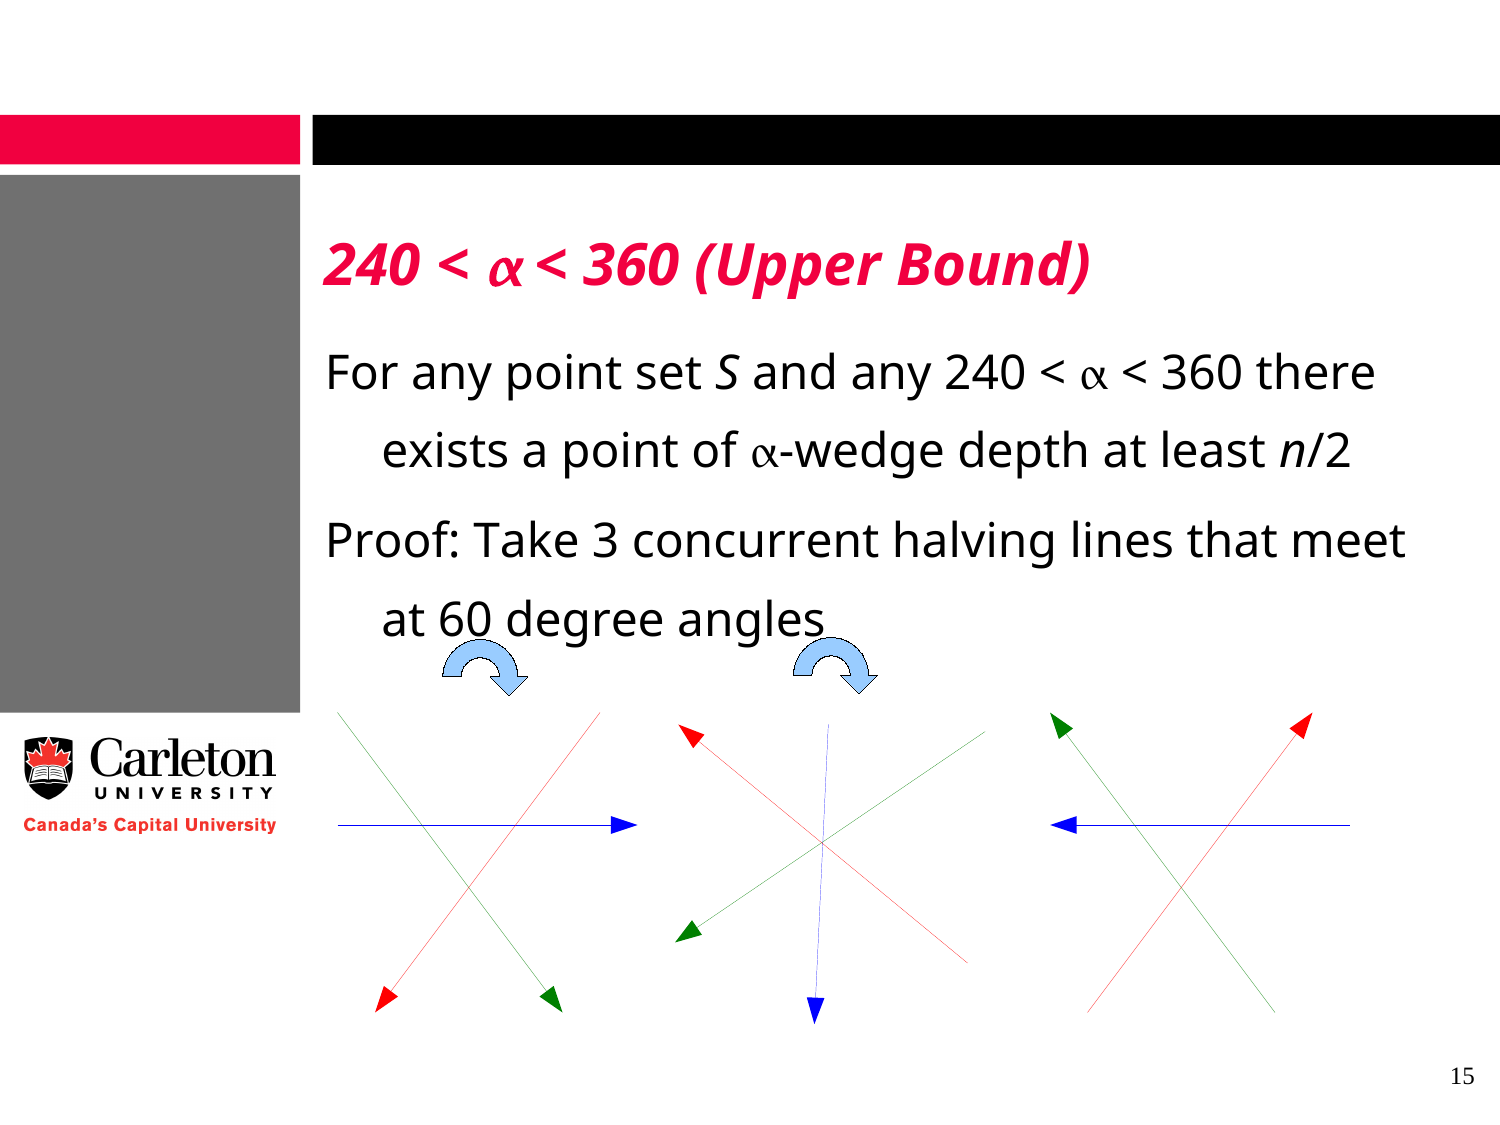

# 240 <  < 360 (Upper Bound)
For any point set S and any 240 <  < 360 there exists a point of -wedge depth at least n/2
Proof: Take 3 concurrent halving lines that meet at 60 degree angles
15